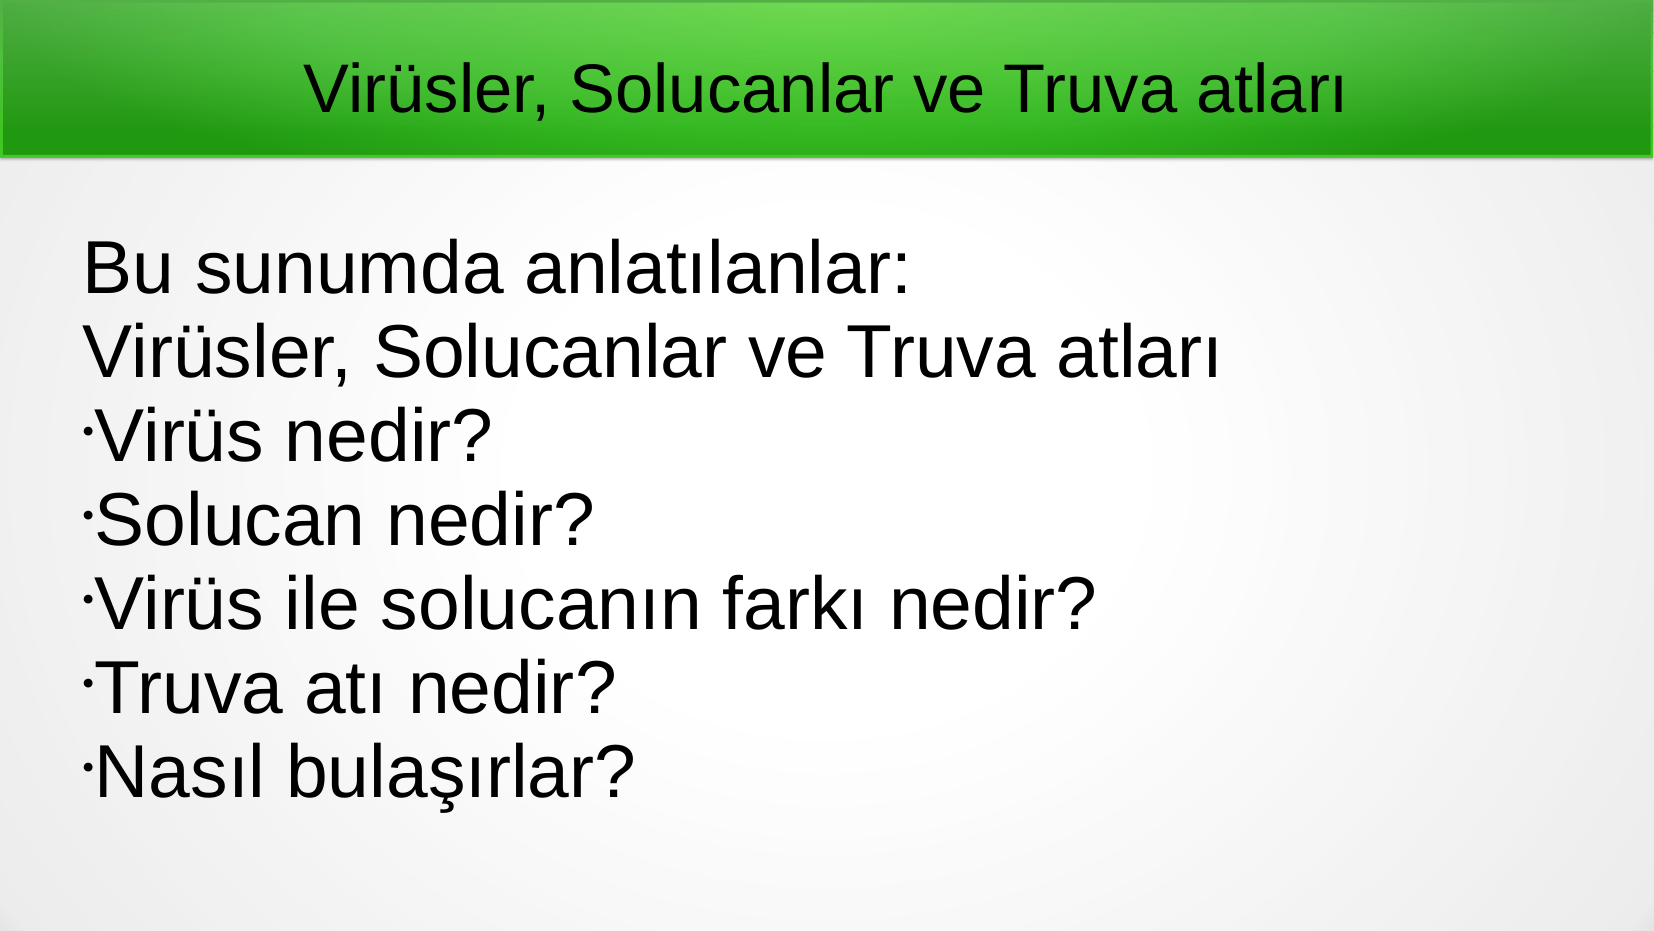

# Virüsler, Solucanlar ve Truva atları
Bu sunumda anlatılanlar:
Virüsler, Solucanlar ve Truva atları
Virüs nedir?
Solucan nedir?
Virüs ile solucanın farkı nedir?
Truva atı nedir?
Nasıl bulaşırlar?